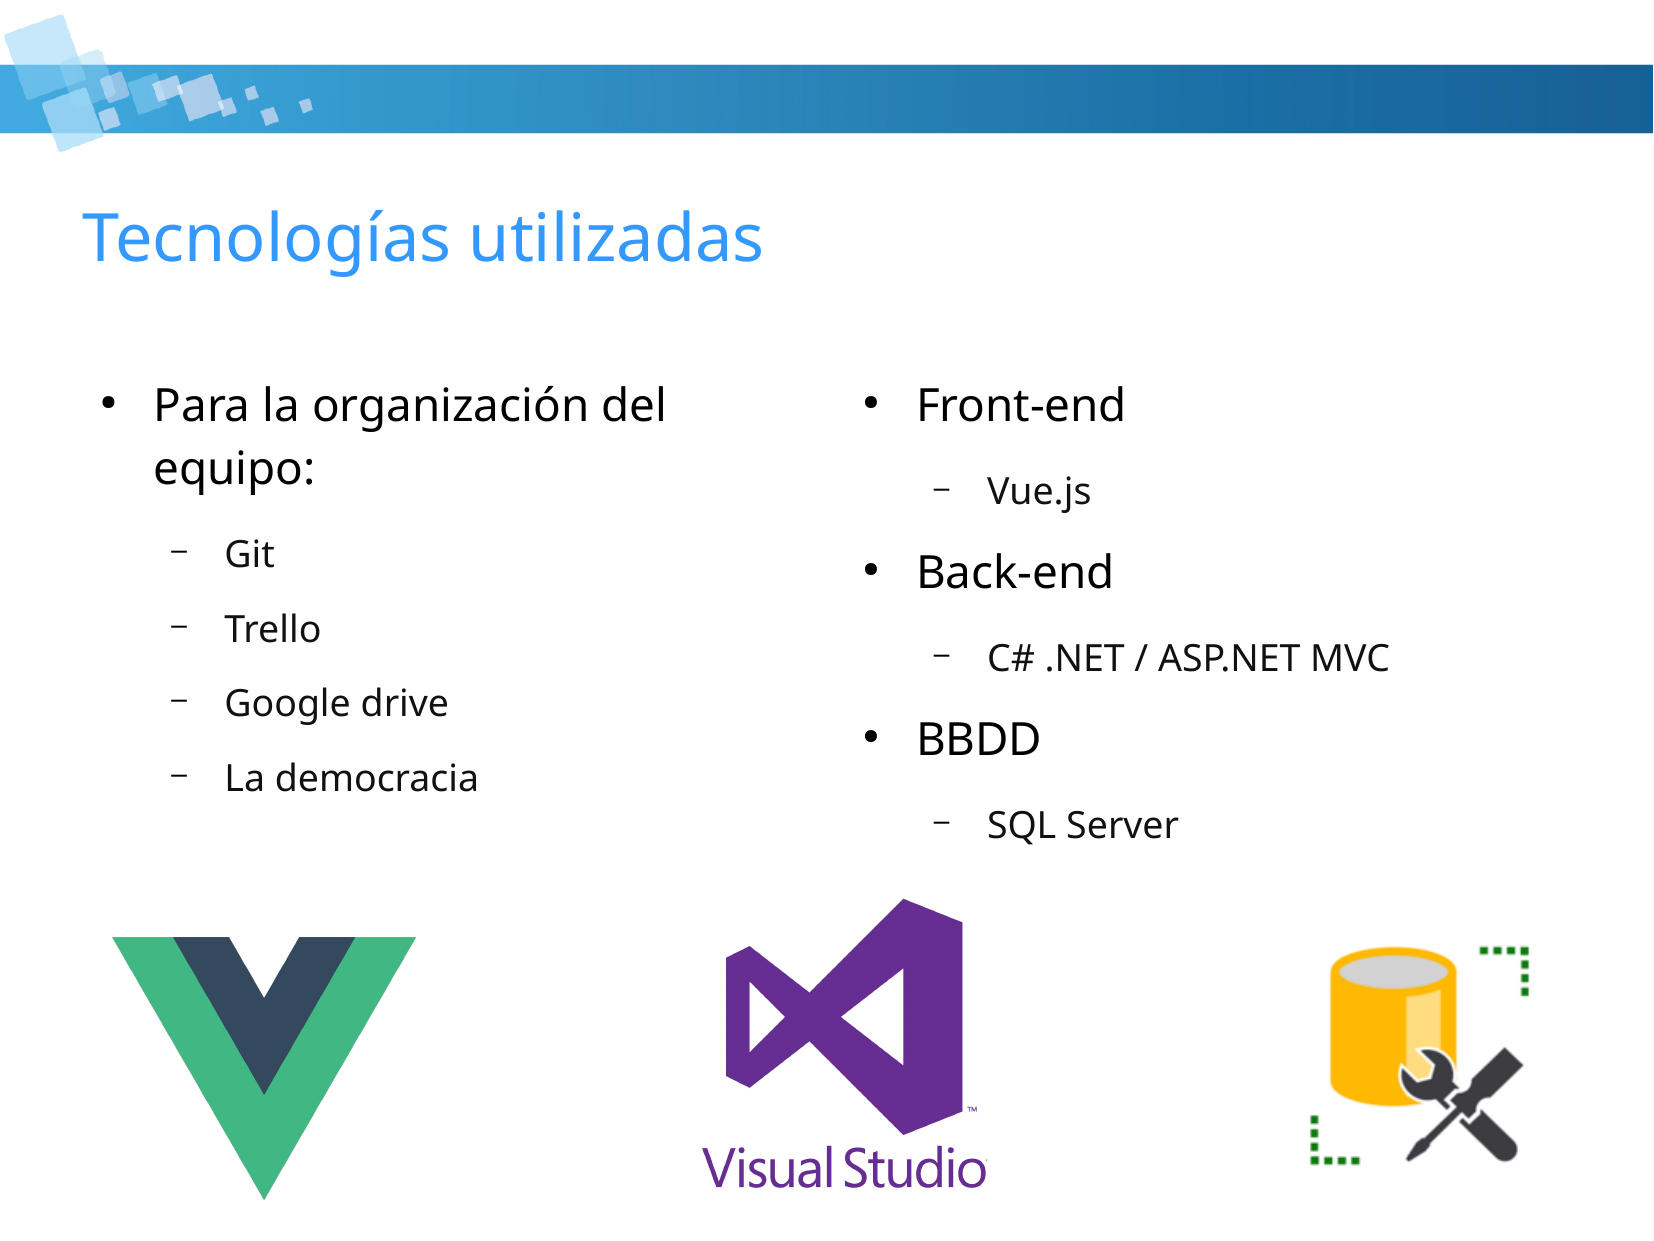

# Tecnologías utilizadas
Para la organización del equipo:
Git
Trello
Google drive
La democracia
Front-end
Vue.js
Back-end
C# .NET / ASP.NET MVC
BBDD
SQL Server